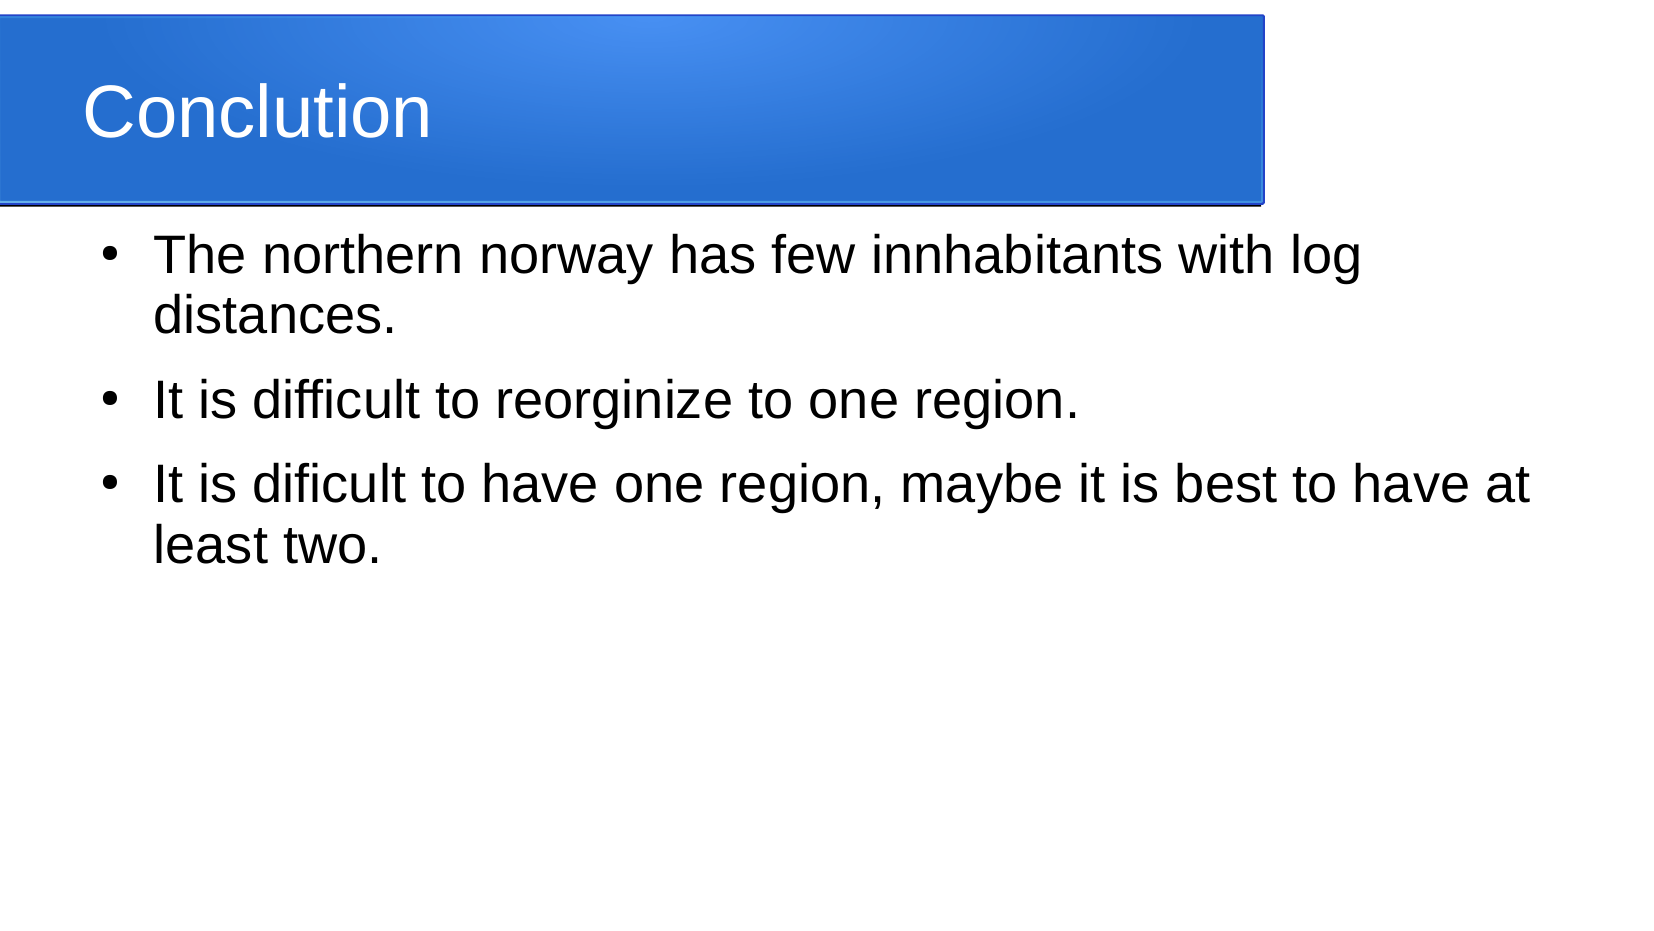

# Conclution
The northern norway has few innhabitants with log distances.
It is difficult to reorginize to one region.
It is dificult to have one region, maybe it is best to have at least two.